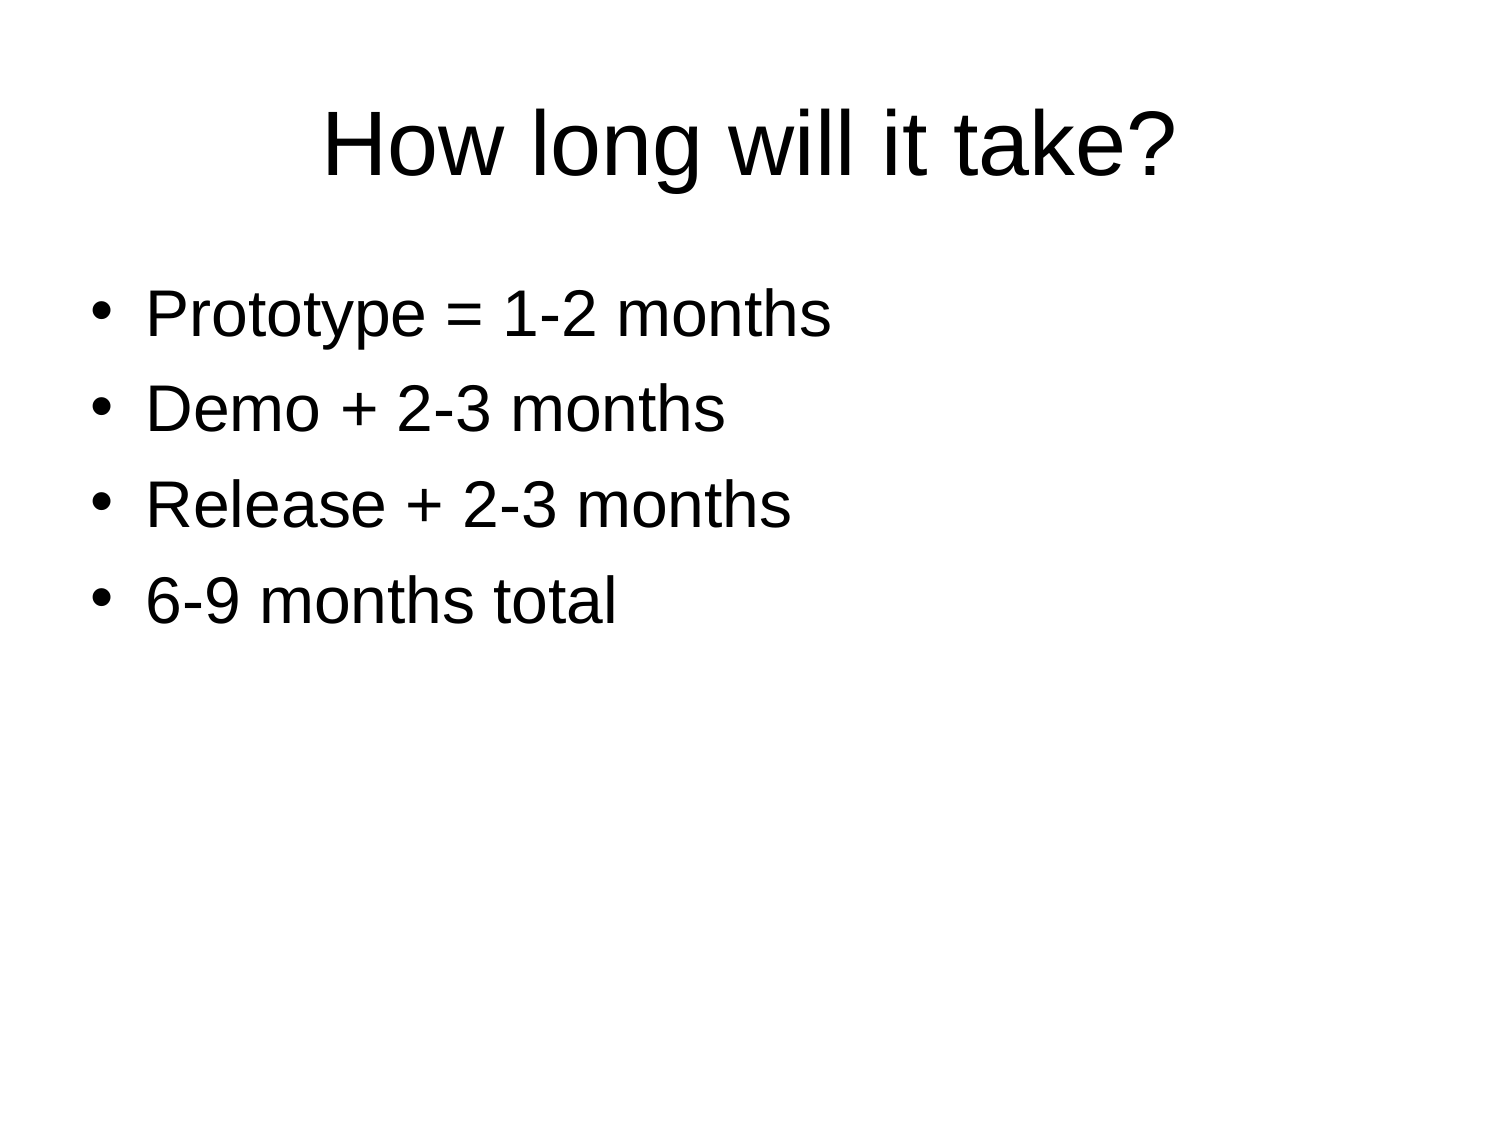

# How long will it take?
Prototype = 1-2 months
Demo + 2-3 months
Release + 2-3 months
6-9 months total